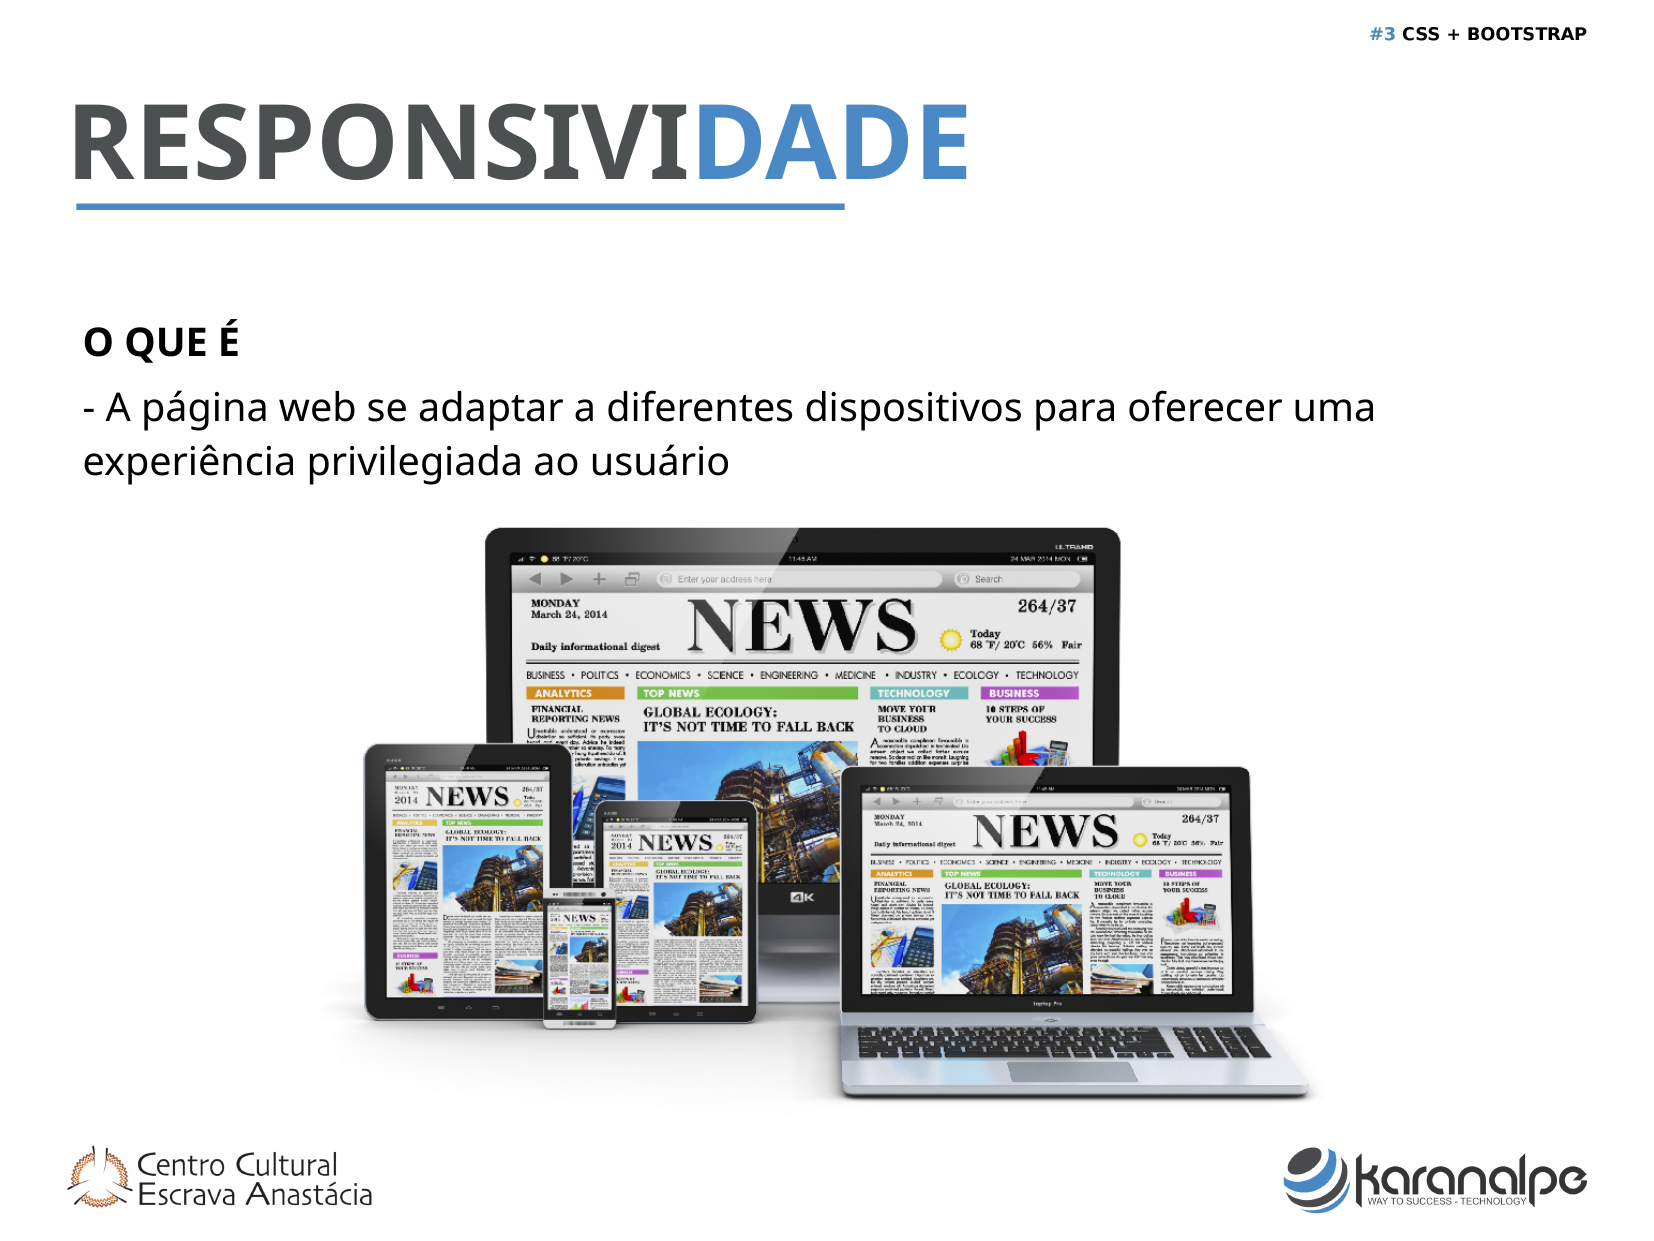

RESPONSIVIDADE
# O QUE É
- A página web se adaptar a diferentes dispositivos para oferecer uma experiência privilegiada ao usuário